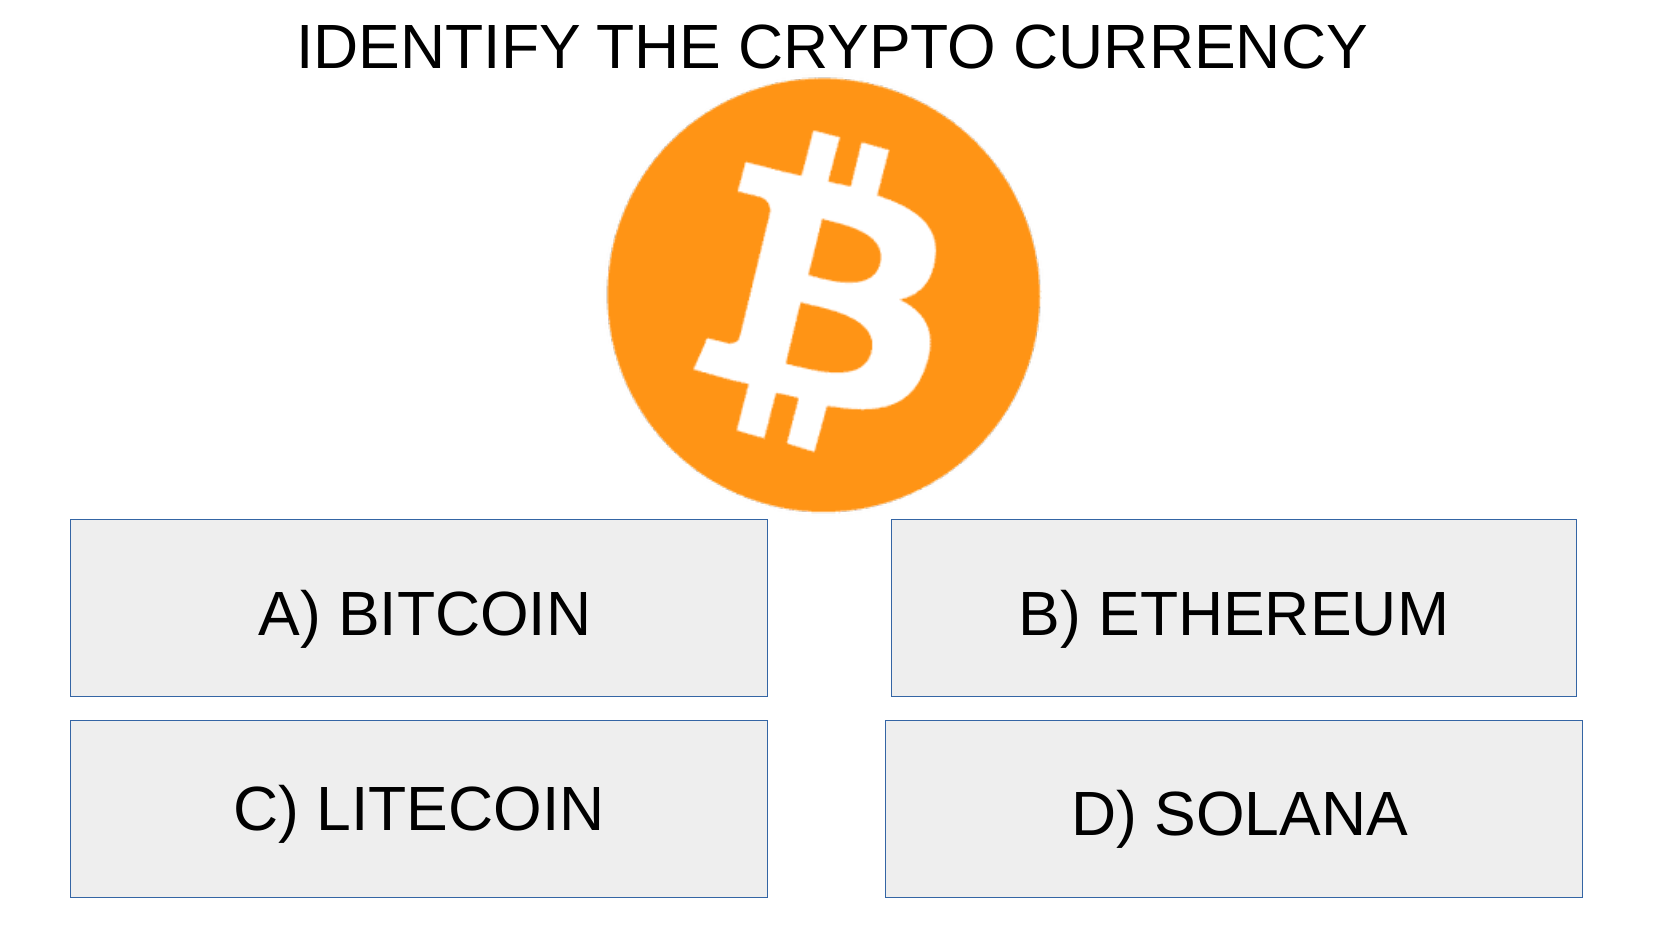

# IDENTIFY THE CRYPTO CURRENCY
A) BITCOIN
B) ETHEREUM
C) LITECOIN
D) SOLANA